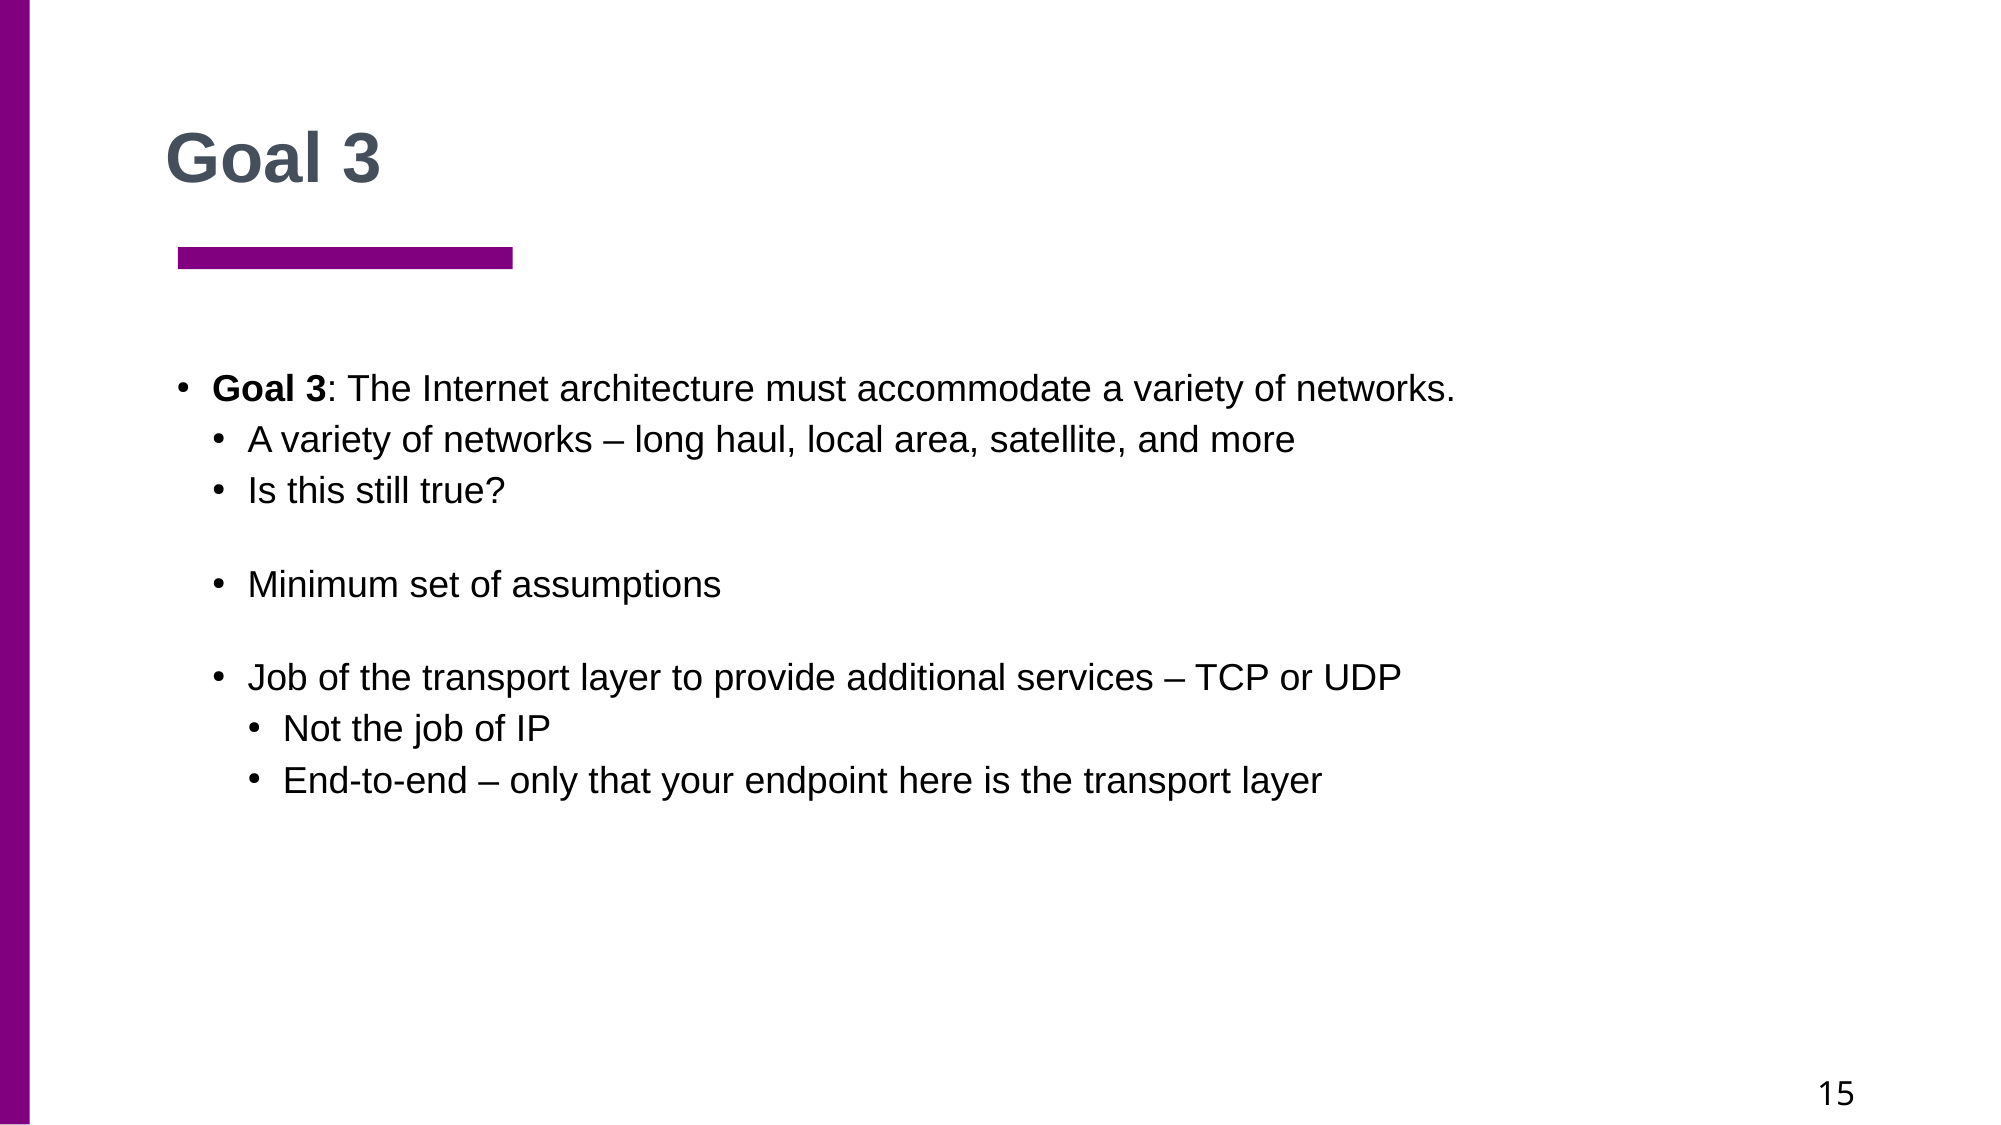

Goal 3
Goal 3: The Internet architecture must accommodate a variety of networks.
A variety of networks – long haul, local area, satellite, and more
Is this still true?
Minimum set of assumptions
Job of the transport layer to provide additional services – TCP or UDP
Not the job of IP
End-to-end – only that your endpoint here is the transport layer